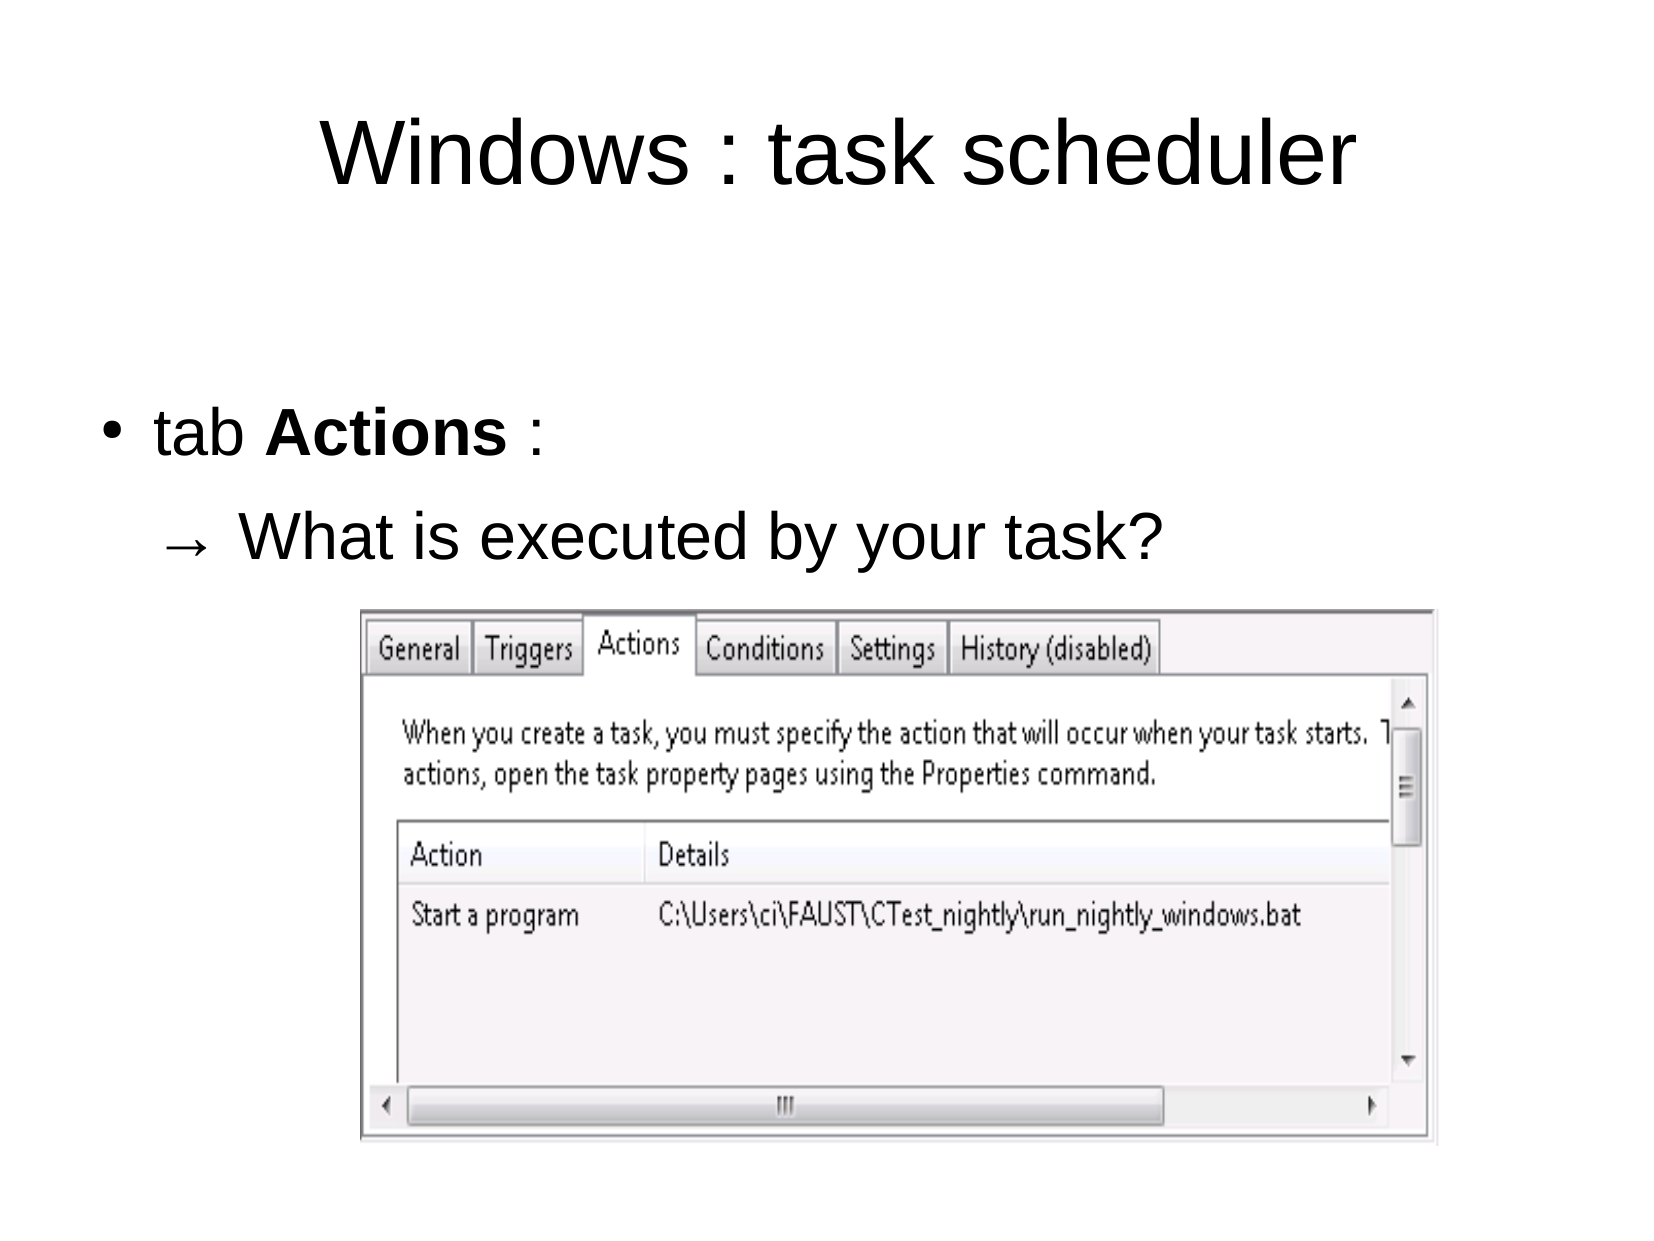

# Windows : task scheduler
tab Actions :
→ What is executed by your task?